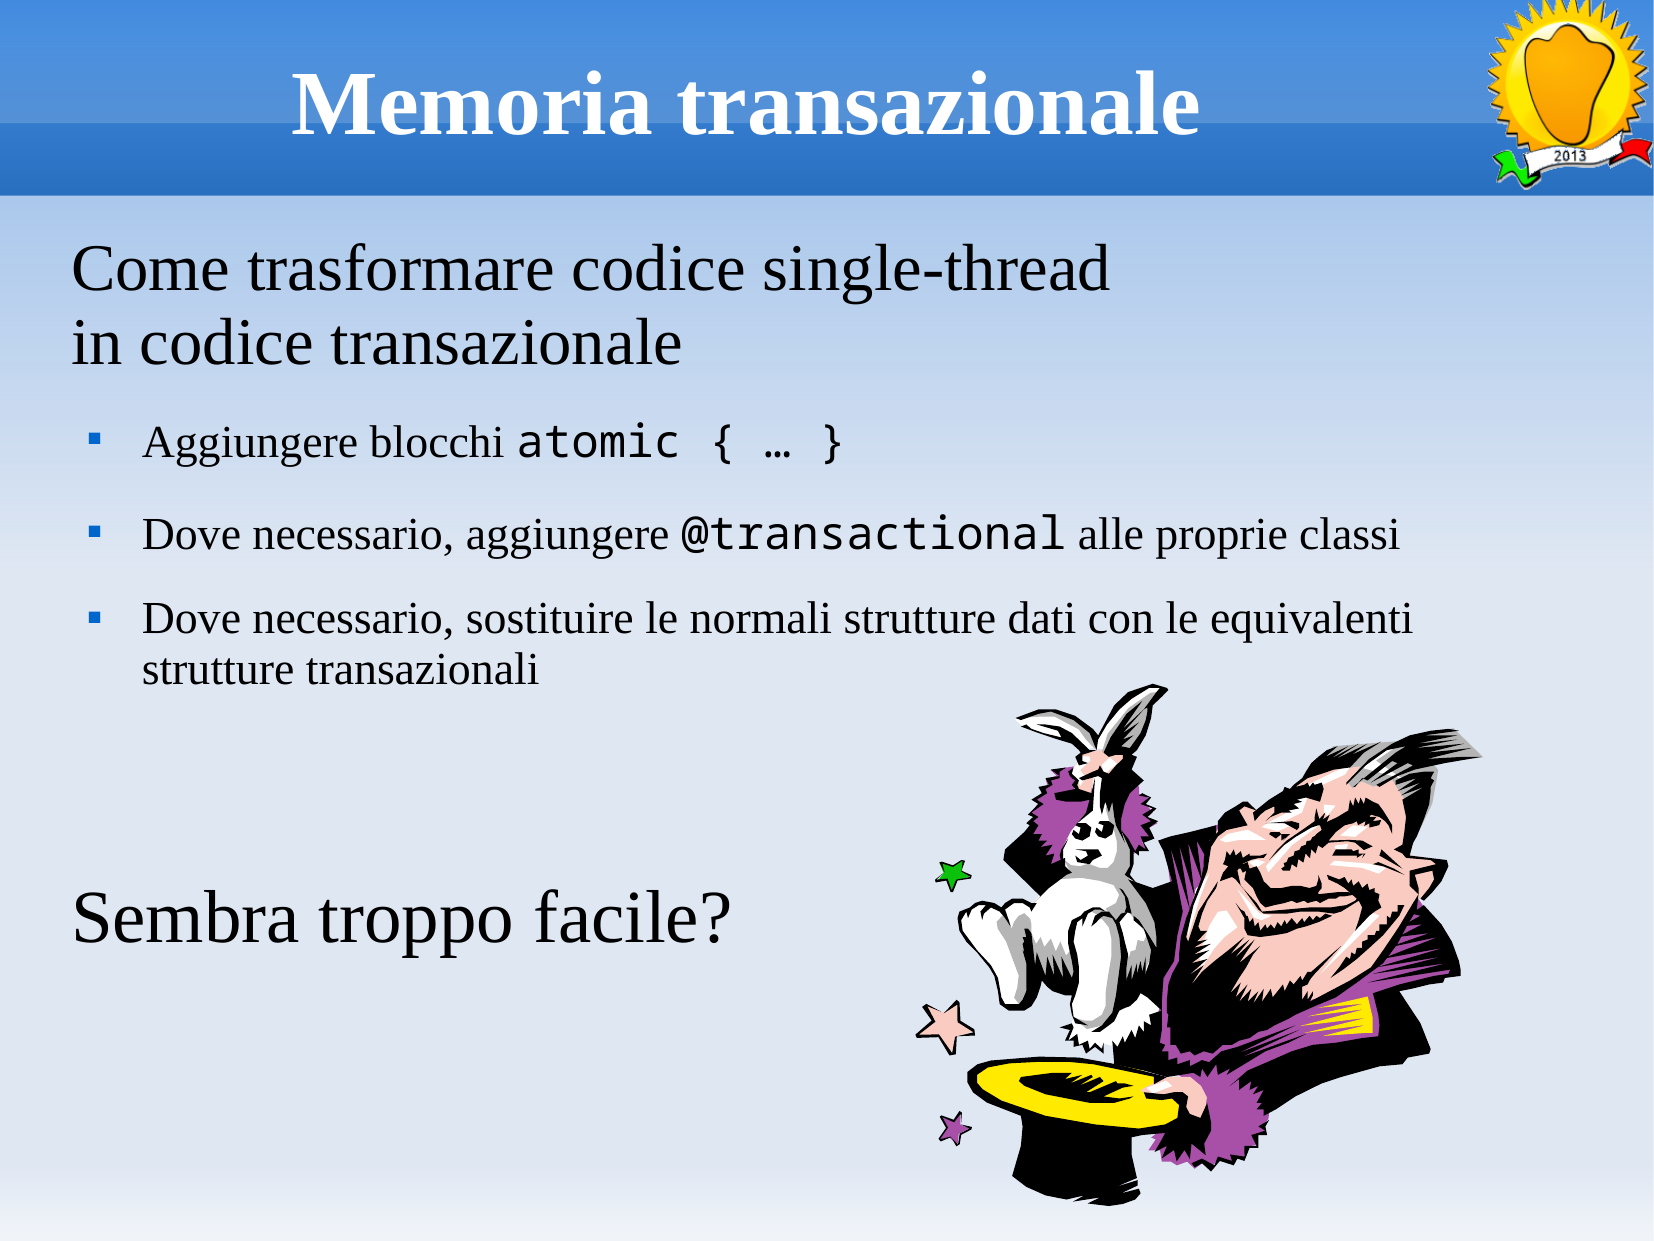

Memoria transazionale
# Come trasformare codice single-thread in codice transazionale
Aggiungere blocchi atomic { … }
Dove necessario, aggiungere @transactional alle proprie classi
Dove necessario, sostituire le normali strutture dati con le equivalenti strutture transazionali
Sembra troppo facile?